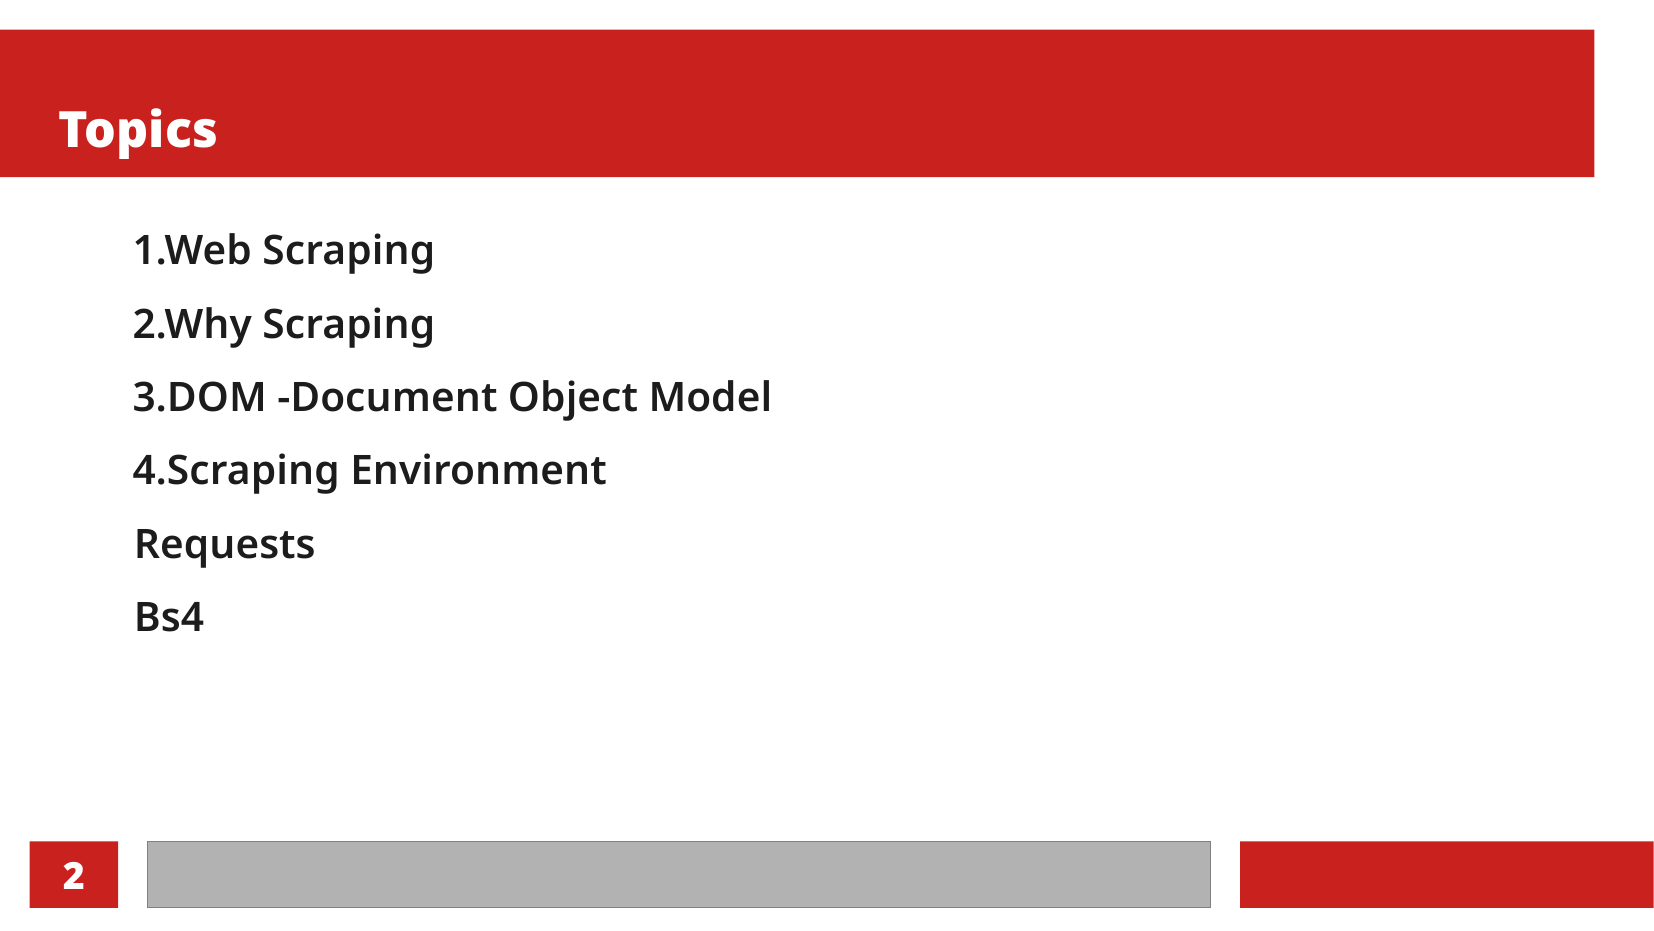

# Topics
 1.Web Scraping
 2.Why Scraping
 3.DOM -Document Object Model
 4.Scraping Environment
 	Requests
 	Bs4
2